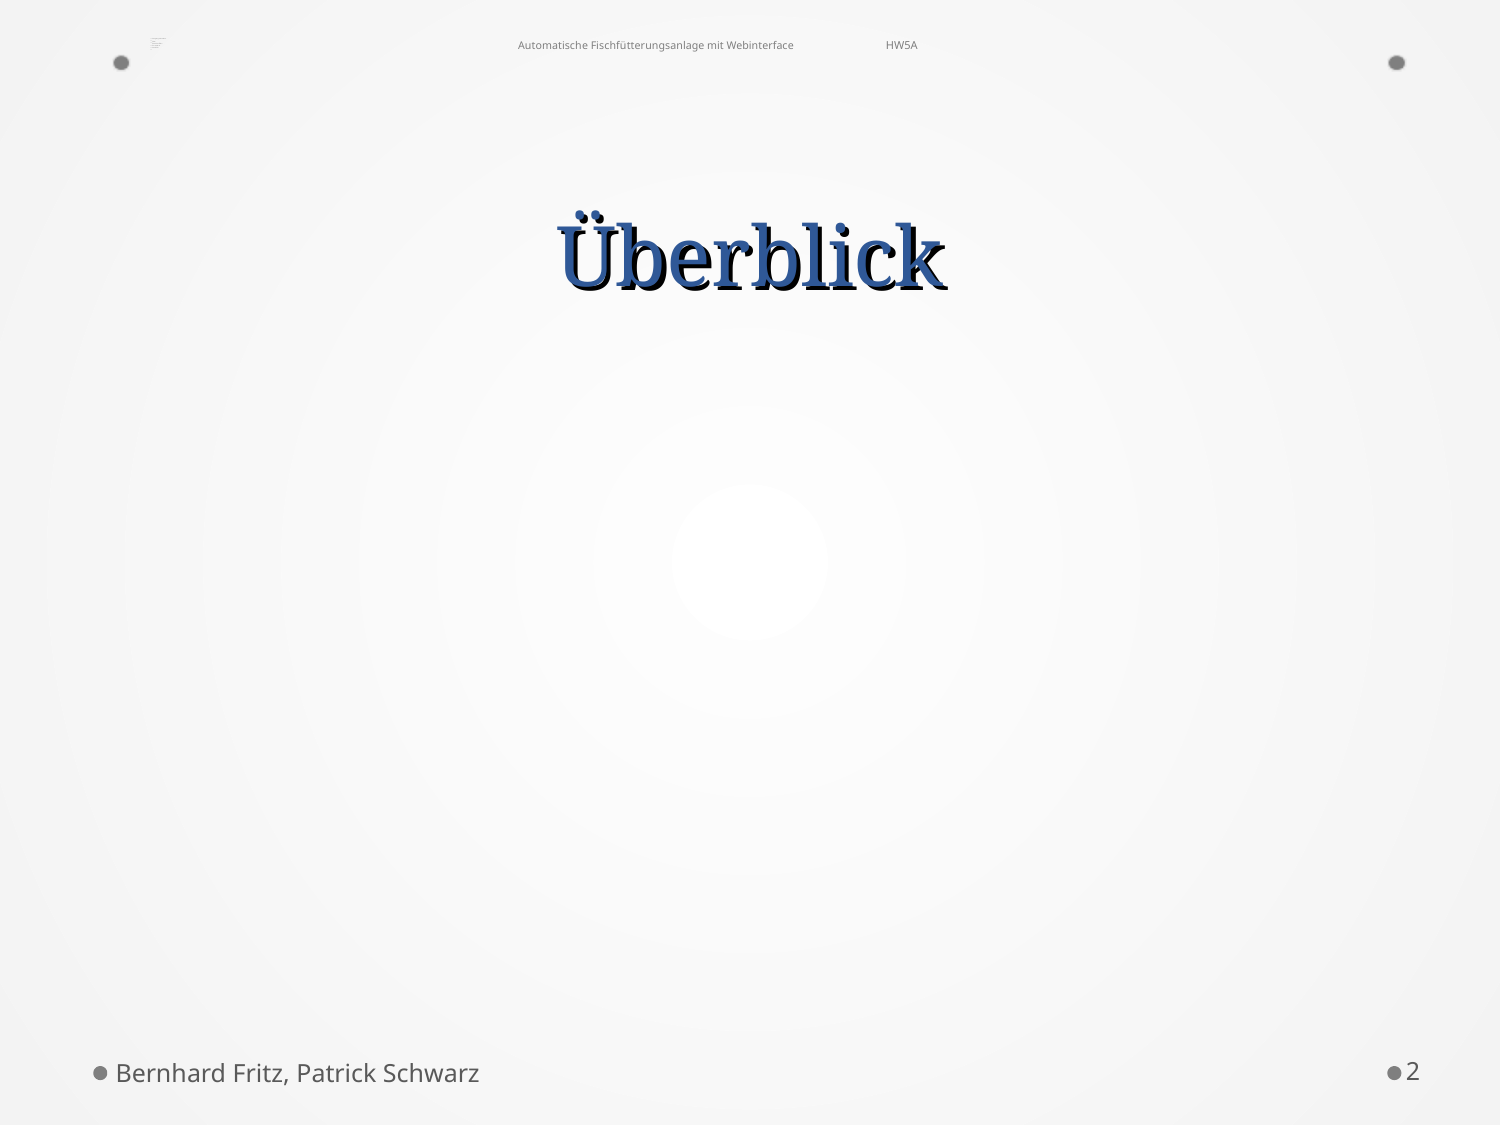

Ausgangssituation
Idee
Erreichte Ziele
Innovation
Ausblick
Automatische Fischfütterungsanlage mit Webinterface
HW5A
# Überblick
Bernhard Fritz, Patrick Schwarz